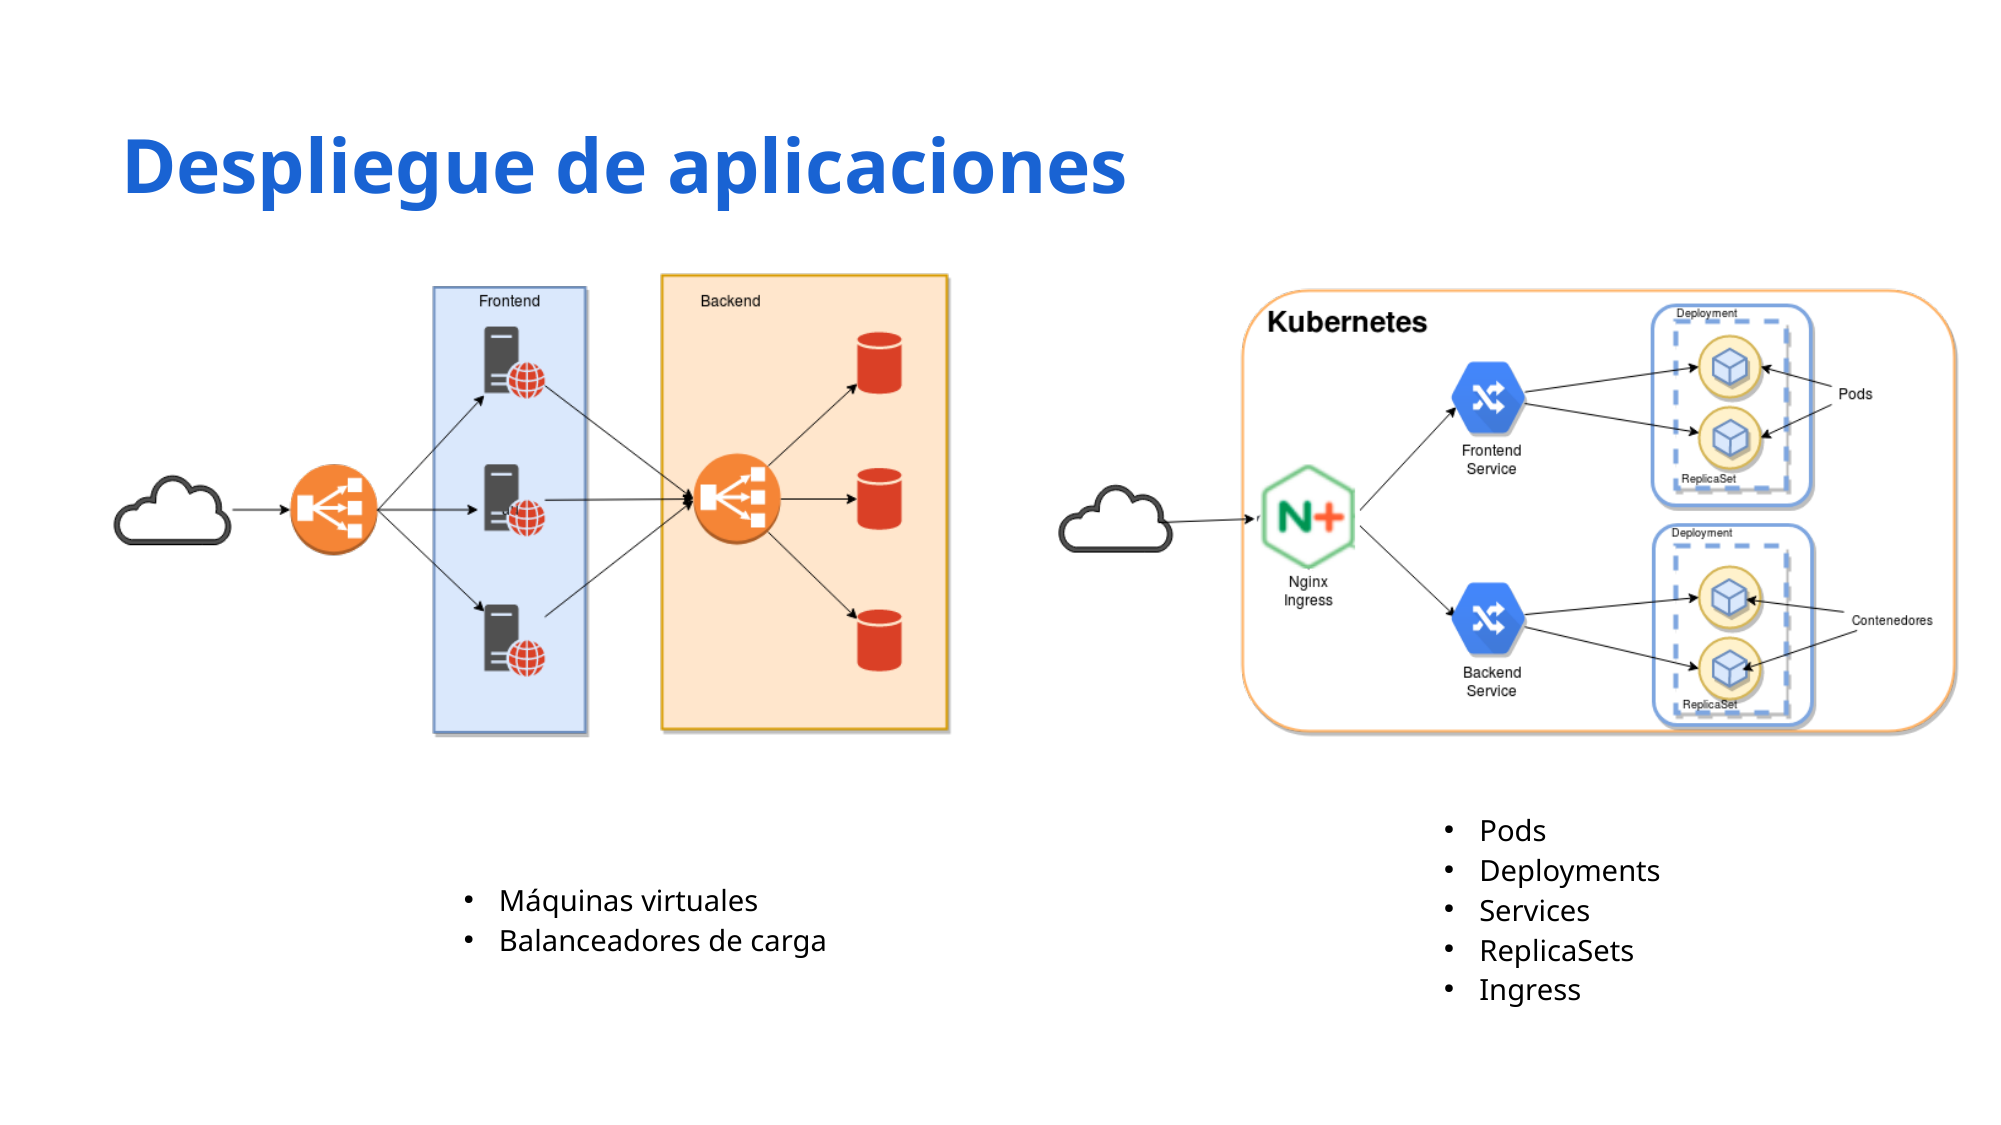

Despliegue de aplicaciones
Pods
Deployments
Services
ReplicaSets
Ingress
Máquinas virtuales
Balanceadores de carga